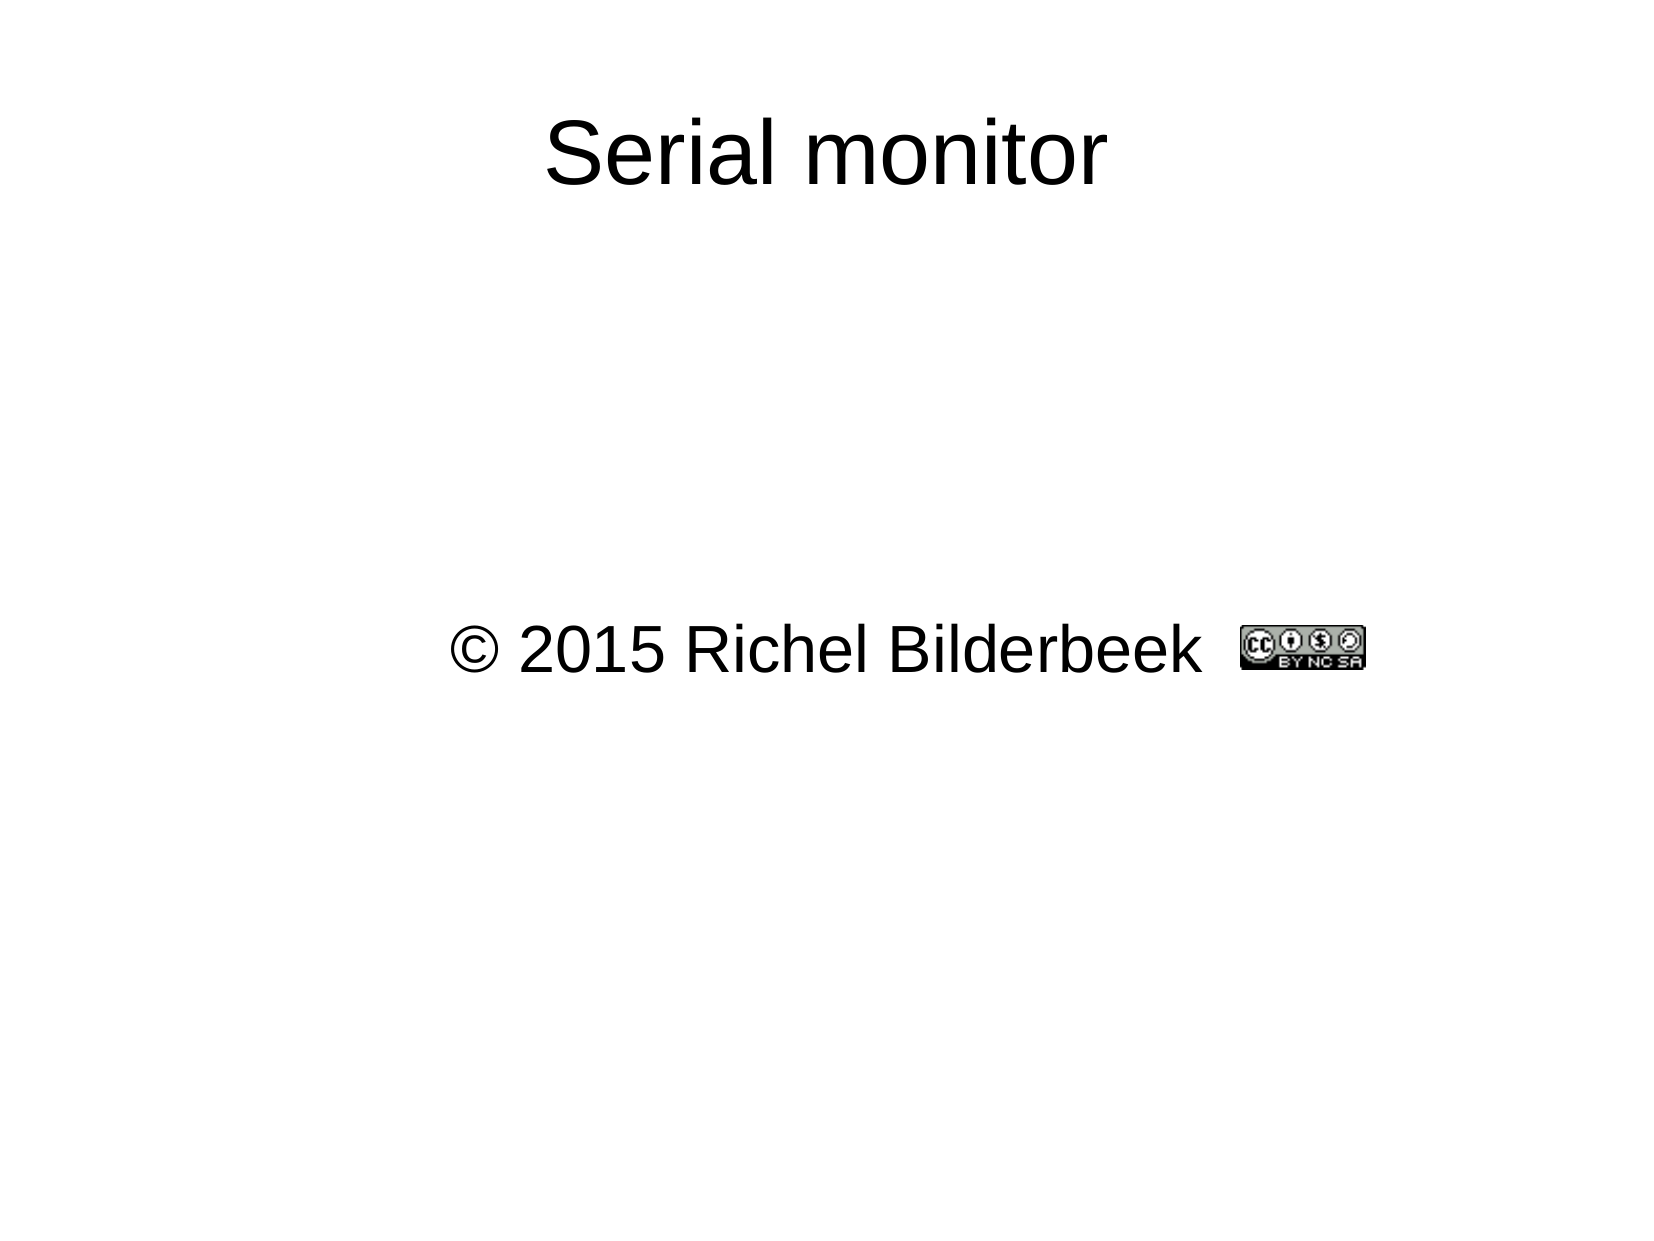

# Serial monitor
© 2015 Richel Bilderbeek